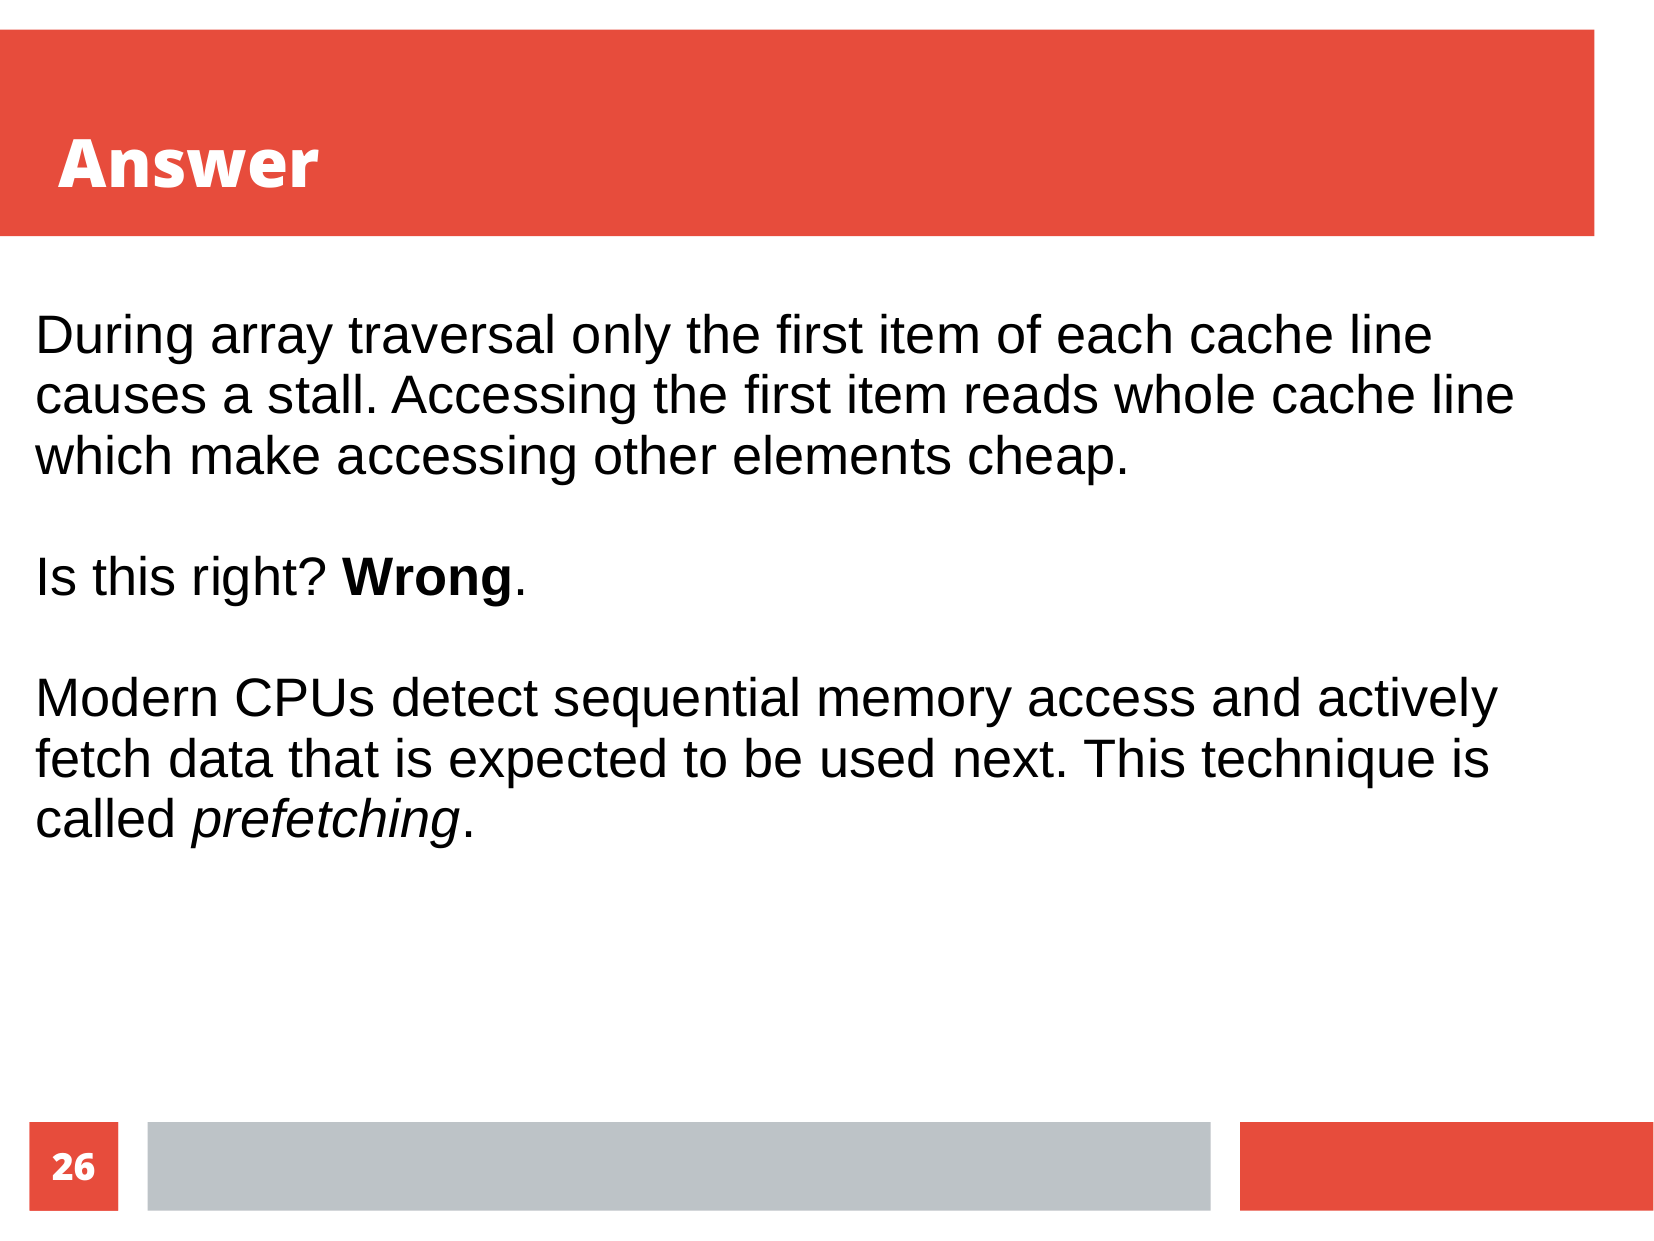

# Answer
During array traversal only the first item of each cache line causes a stall. Accessing the first item reads whole cache line which make accessing other elements cheap.
Is this right? Wrong.
Modern CPUs detect sequential memory access and actively fetch data that is expected to be used next. This technique is called prefetching.
26